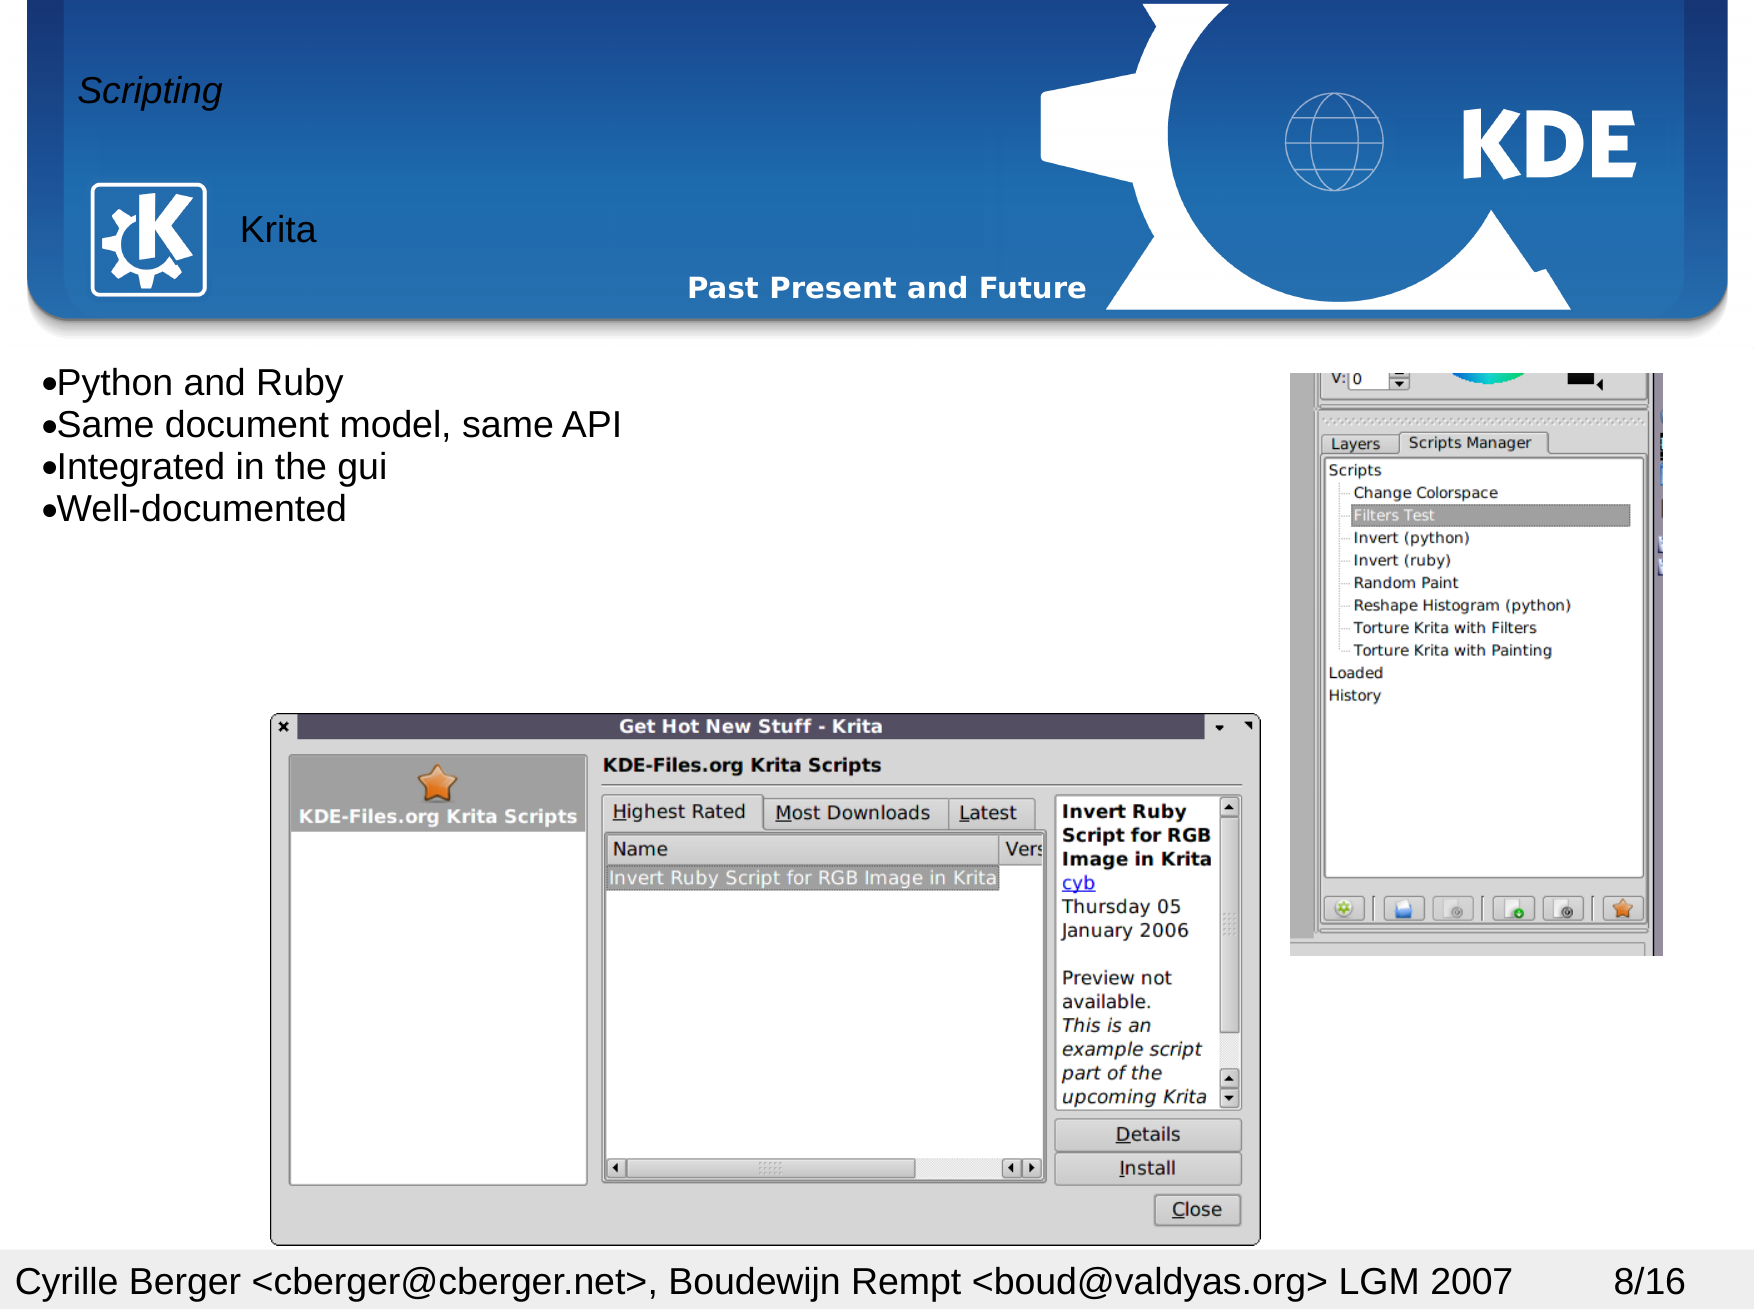

Scripting
Python and Ruby
Same document model, same API
Integrated in the gui
Well-documented